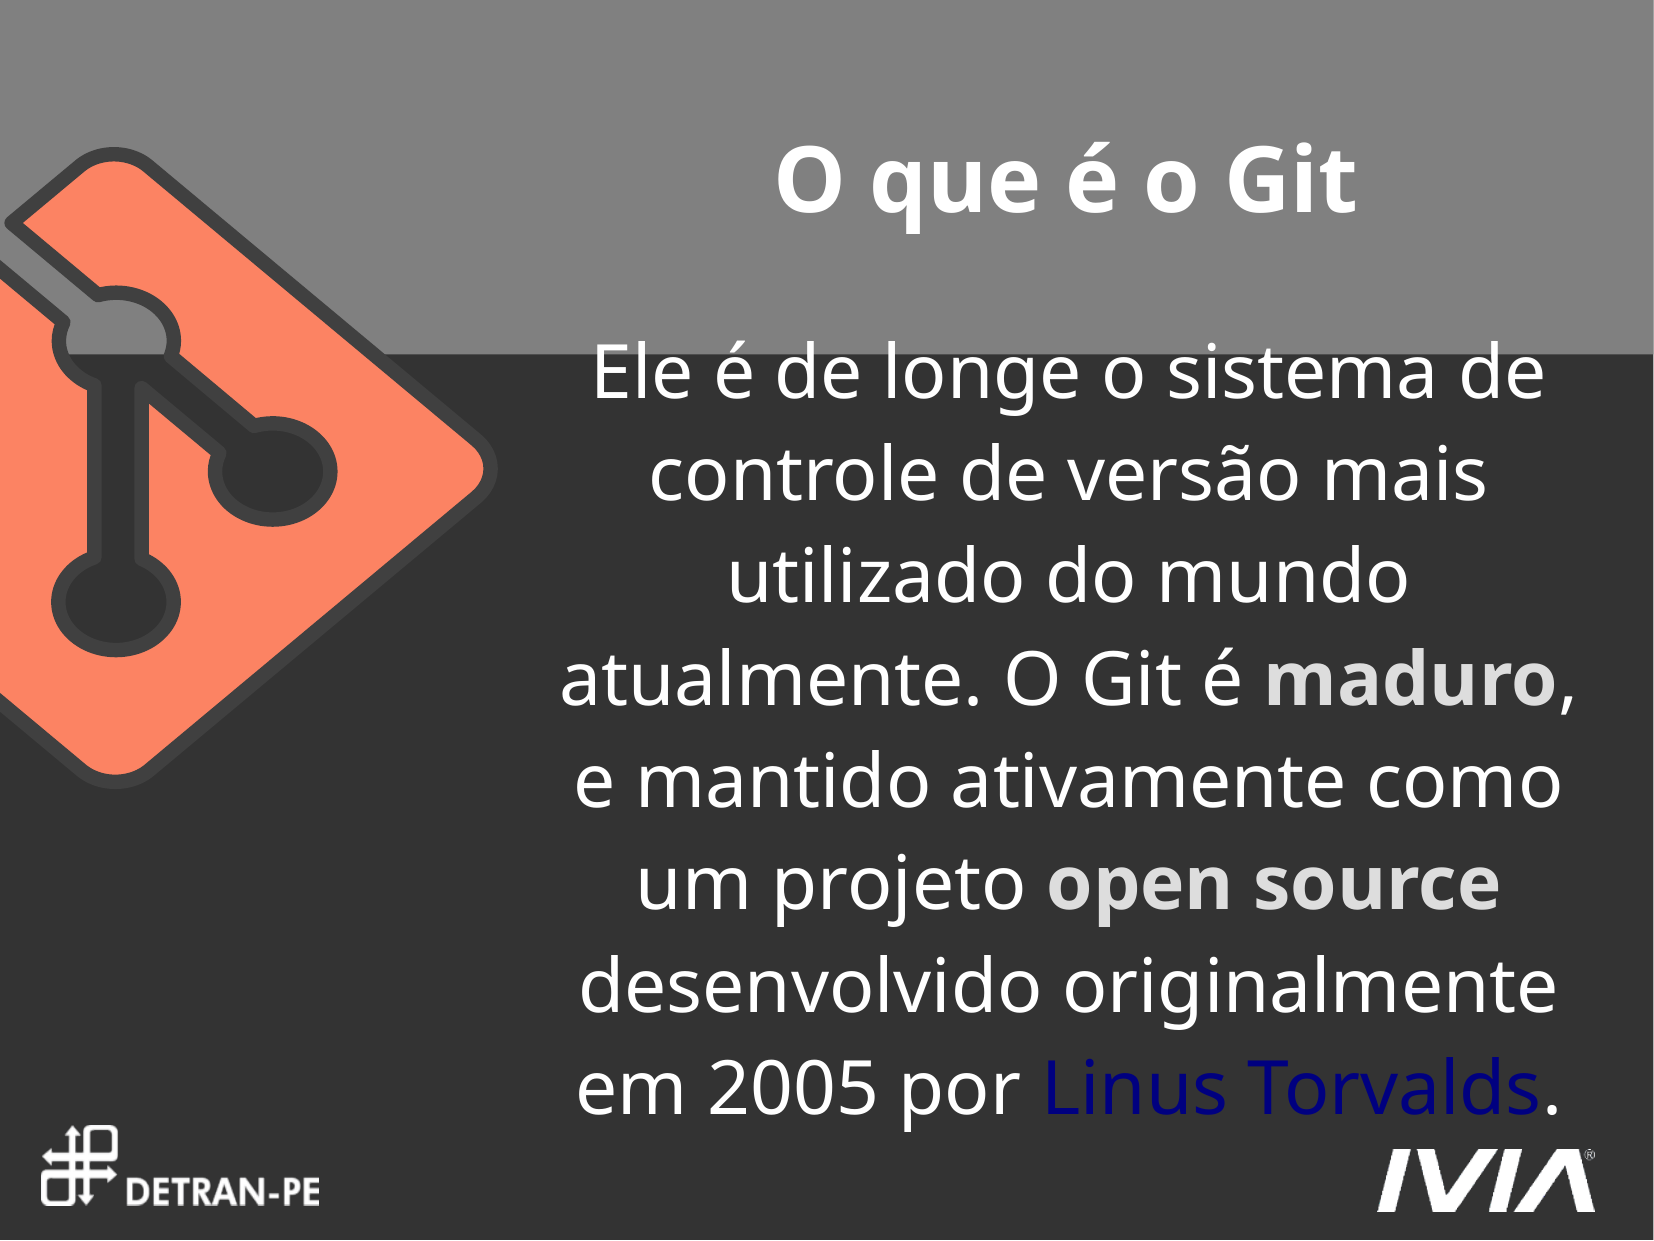

# O que é o Git
Ele é de longe o sistema de controle de versão mais utilizado do mundo atualmente. O Git é maduro, e mantido ativamente como um projeto open source desenvolvido originalmente em 2005 por Linus Torvalds.